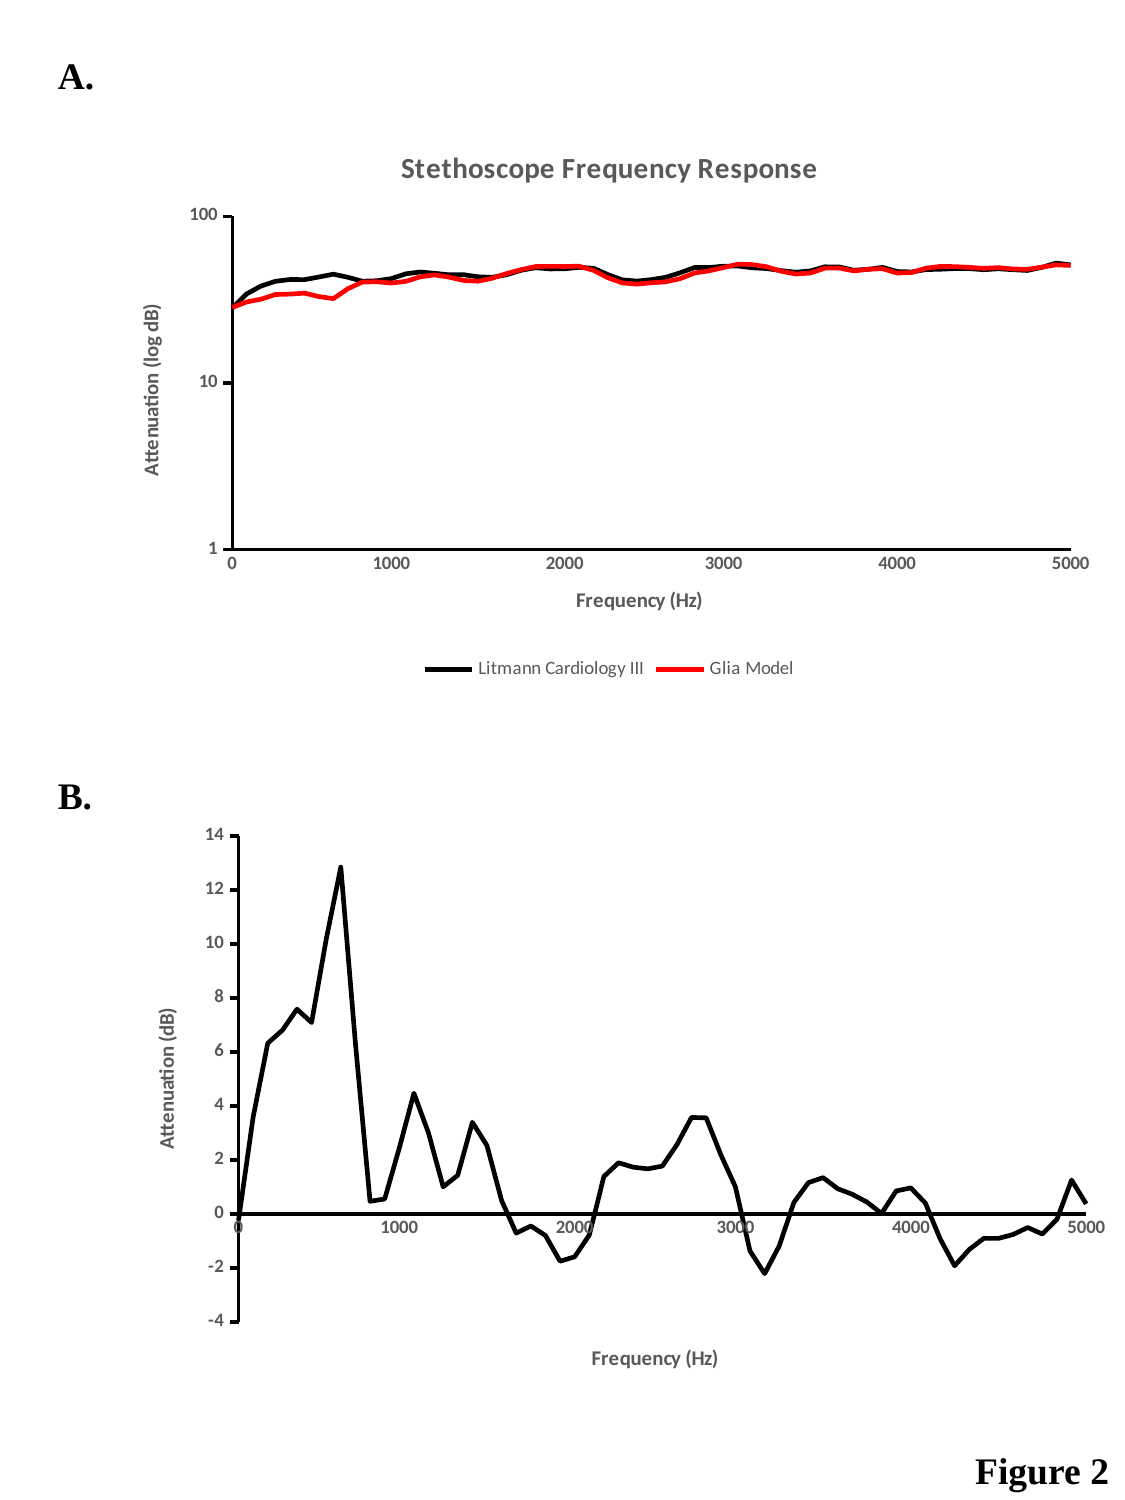

A.
B.
### Chart: Stethoscope Frequency Response
| Category | Litmann Cardiology III | Glia Model |
|---|---|---|
| 0 | 28.102177 | 28.341845 |
| None | 34.165329 | 30.584213 |
| None | 38.10751 | 31.78087 |
| None | 40.6842 | 33.878292 |
| None | 41.676788 | 34.089561 |
| None | 41.615993 | 34.523911 |
| None | 43.12775 | 32.951481 |
| None | 44.85812 | 32.009293 |
| None | 42.995644 | 36.68486 |
| None | 40.696949 | 40.22805 |
| None | 40.970768 | 40.415455 |
| 1000 | 42.151192 | 39.712399 |
| None | 45.092892 | 40.619019 |
| None | 46.242409 | 43.245716 |
| None | 45.429367 | 44.424004 |
| None | 44.485191 | 43.052025 |
| None | 44.567101 | 41.171326 |
| None | 43.262646 | 40.728458 |
| None | 42.951736 | 42.454075 |
| None | 44.582069 | 45.29253 |
| None | 47.363827 | 47.808426 |
| None | 49.073082 | 49.869213 |
| None | 48.251228 | 50.002552 |
| 2000 | 48.325748 | 49.913246 |
| None | 49.291222 | 50.070278 |
| None | 48.65678 | 47.26973 |
| None | 44.583885 | 42.686657 |
| None | 41.497623 | 39.76366 |
| None | 40.779583 | 39.108768 |
| None | 41.612736 | 39.838818 |
| None | 42.952618 | 40.384888 |
| None | 45.770817 | 42.196175 |
| None | 49.207912 | 45.648628 |
| None | 49.192249 | 46.993214 |
| 3000 | 50.133614 | 49.129524 |
| None | 50.20763 | 51.578522 |
| None | 48.998119 | 51.208958 |
| None | 48.487232 | 49.670631 |
| None | 47.095955 | 46.669292 |
| None | 46.124832 | 44.962959 |
| None | 46.905781 | 45.558933 |
| None | 49.676128 | 48.739853 |
| None | 49.557896 | 48.830631 |
| None | 47.379059 | 46.938866 |
| None | 48.007271 | 47.987797 |
| None | 49.261562 | 48.409821 |
| 4000 | 46.538025 | 45.572437 |
| None | 46.279907 | 45.878902 |
| None | 47.785877 | 48.698189 |
| None | 48.023369 | 49.941959 |
| None | 48.458824 | 49.774837 |
| None | 48.425362 | 49.327427 |
| None | 47.734409 | 48.638092 |
| None | 48.36615 | 49.126251 |
| None | 47.714802 | 48.216419 |
| None | 47.213173 | 47.954651 |
| None | 49.231579 | 49.428223 |
| None | 52.299286 | 51.045643 |
| 5000 | 50.976921 | 50.601631 |
### Chart
| Category | Difference |
|---|---|
| 0 | -0.239667999999998 |
| None | 3.581116 |
| None | 6.32664 |
| None | 6.805908 |
| None | 7.587227 |
| None | 7.09208200000001 |
| None | 10.176269 |
| None | 12.848827 |
| None | 6.310784 |
| None | 0.468898999999993 |
| None | 0.555312999999998 |
| 1000 | 2.438793 |
| None | 4.473873 |
| None | 2.996693 |
| None | 1.005363 |
| None | 1.433166 |
| None | 3.395775 |
| None | 2.53418799999999 |
| None | 0.497660999999994 |
| None | -0.710461000000002 |
| None | -0.444598999999997 |
| None | -0.796131000000003 |
| None | -1.751324 |
| 2000 | -1.587498 |
| None | -0.779056000000004 |
| None | 1.38705 |
| None | 1.89722800000001 |
| None | 1.733963 |
| None | 1.670815 |
| None | 1.77391799999999 |
| None | 2.56773 |
| None | 3.574642 |
| None | 3.559284 |
| None | 2.19903499999999 |
| 3000 | 1.00409 |
| None | -1.370892 |
| None | -2.210839 |
| None | -1.183399 |
| None | 0.426662999999998 |
| None | 1.161873 |
| None | 1.34684799999999 |
| None | 0.936275000000002 |
| None | 0.727265000000003 |
| None | 0.440193000000001 |
| None | 0.0194740000000024 |
| None | 0.851740999999997 |
| 4000 | 0.965587999999997 |
| None | 0.401005000000005 |
| None | -0.912312 |
| None | -1.91858999999999 |
| None | -1.316013 |
| None | -0.902065 |
| None | -0.903683000000001 |
| None | -0.760101000000006 |
| None | -0.501617000000003 |
| None | -0.741478000000001 |
| None | -0.196643999999999 |
| None | 1.253643 |
| 5000 | 0.37529 |Figure 2